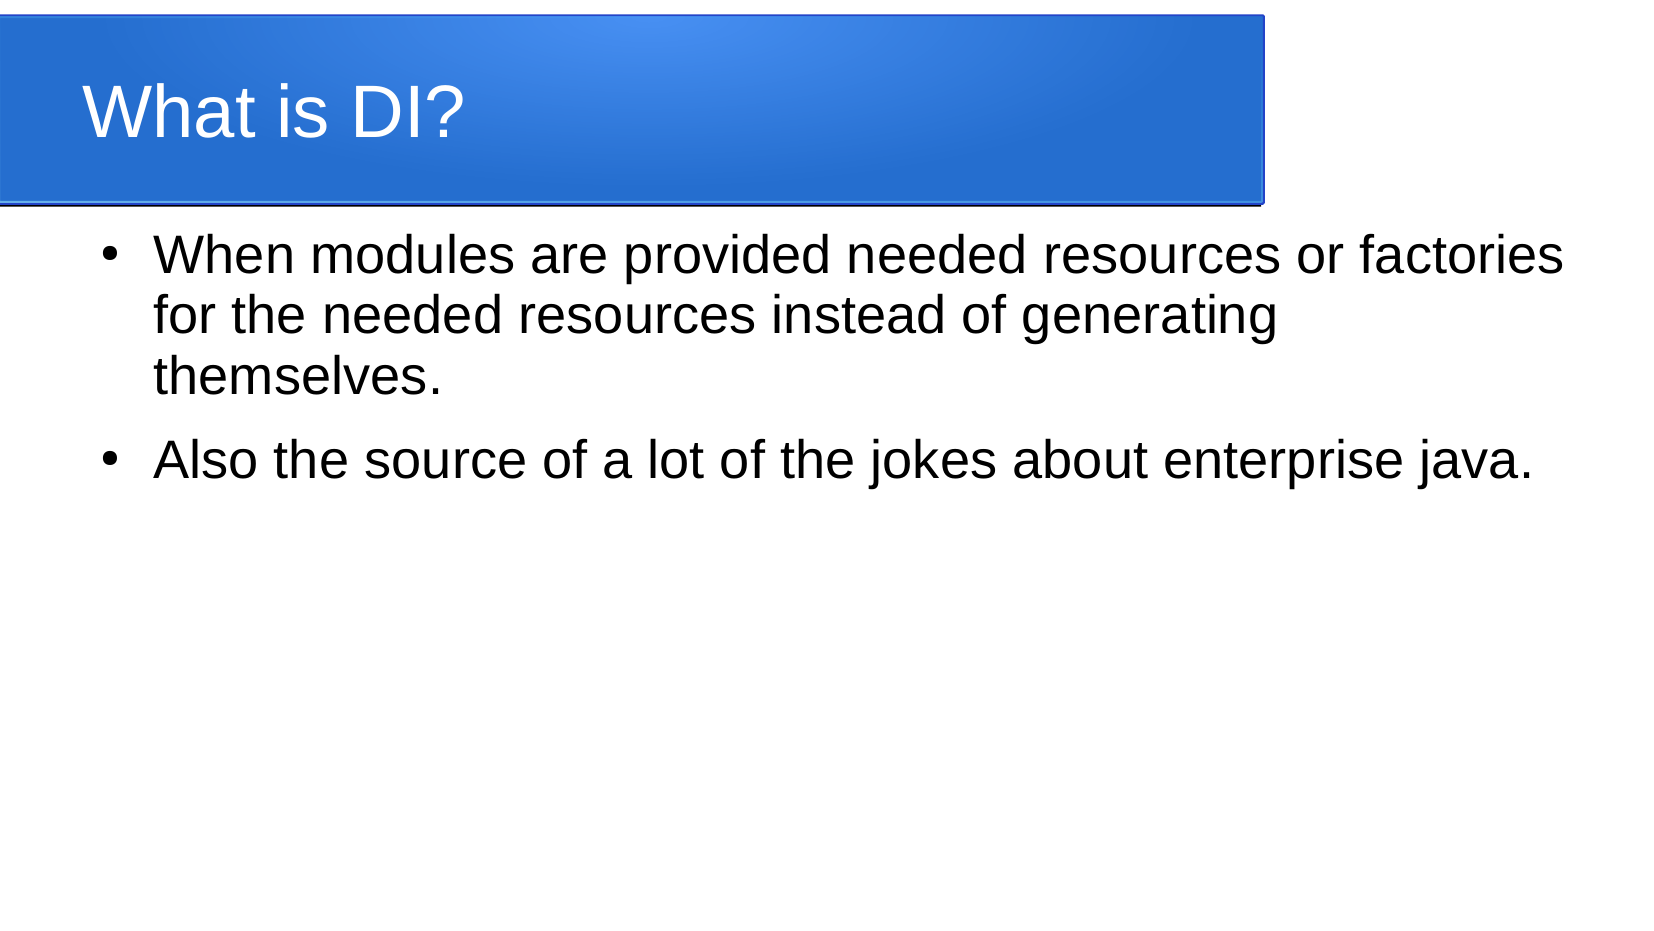

# What is DI?
When modules are provided needed resources or factories for the needed resources instead of generating themselves.
Also the source of a lot of the jokes about enterprise java.